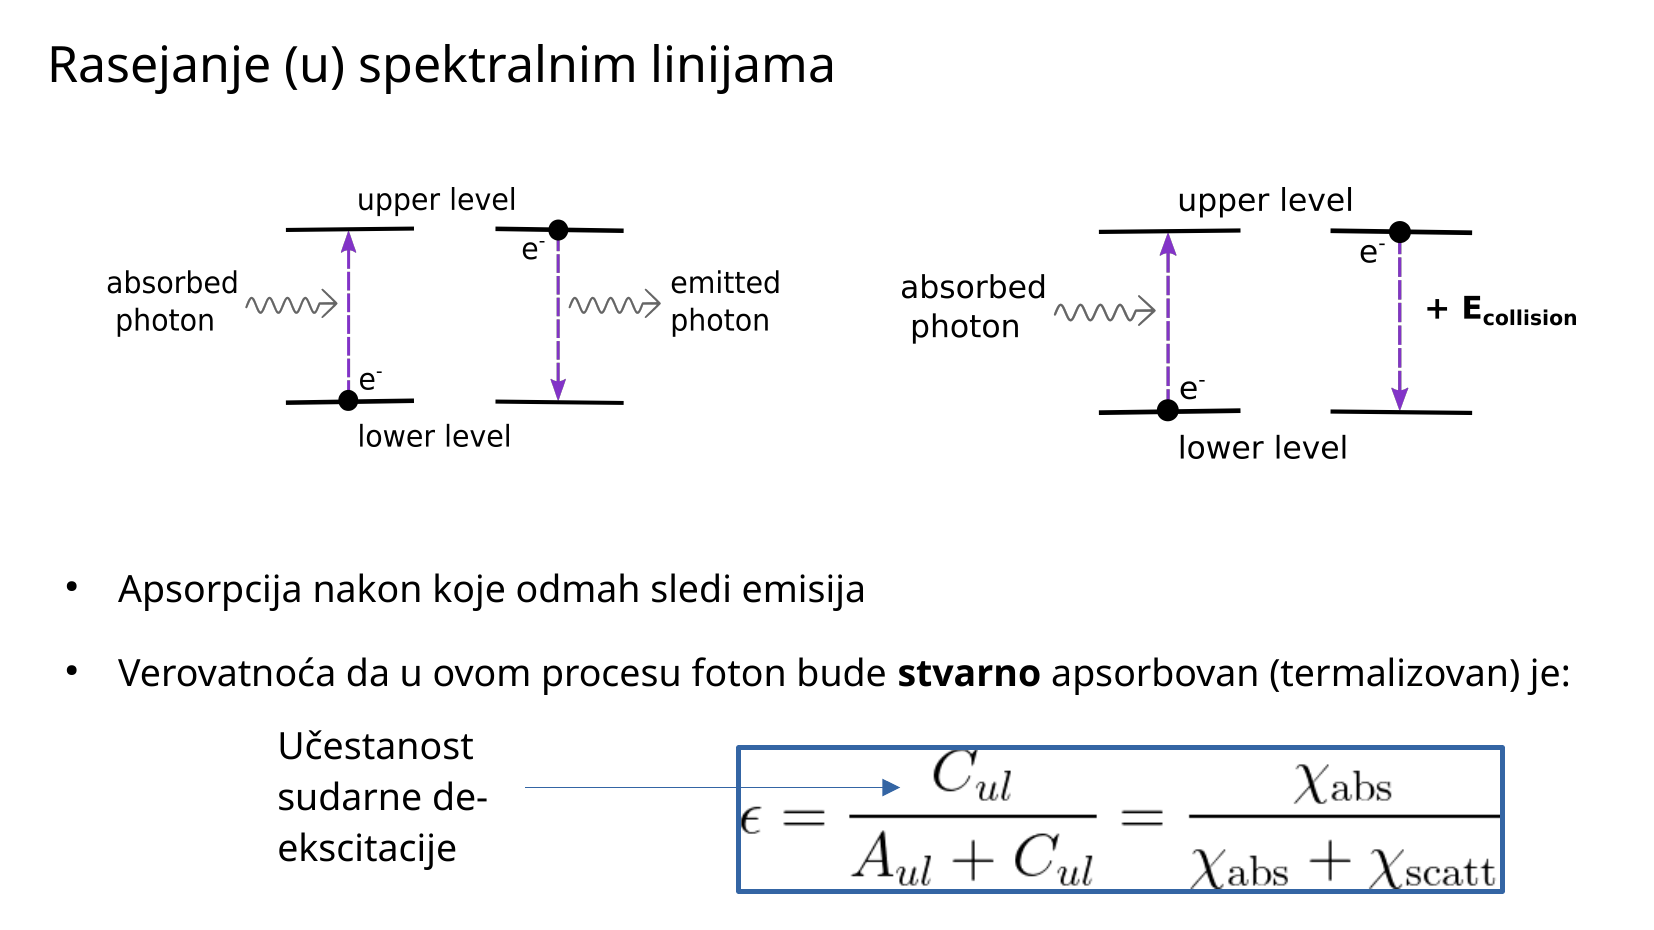

# Rasejanje (u) spektralnim linijama
Apsorpcija nakon koje odmah sledi emisija
Verovatnoća da u ovom procesu foton bude stvarno apsorbovan (termalizovan) je:
Učestanost sudarne de-ekscitacije